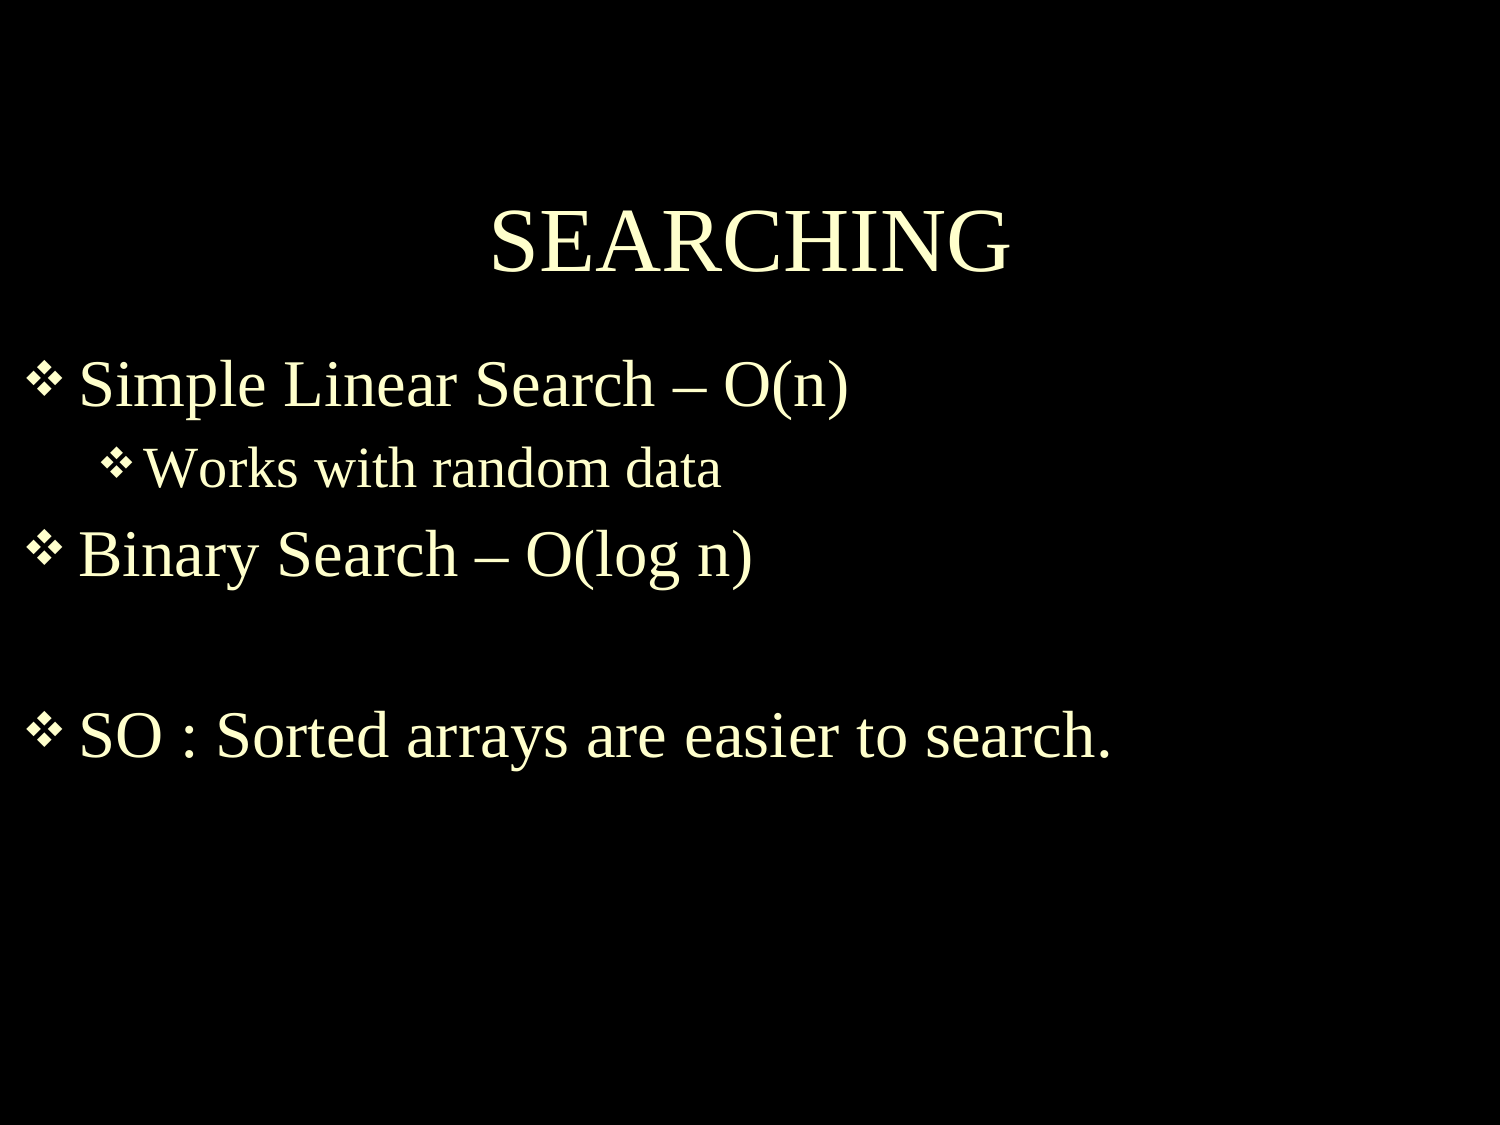

# SEARCHING
Simple Linear Search – O(n)
Works with random data
Binary Search – O(log n)
SO : Sorted arrays are easier to search.